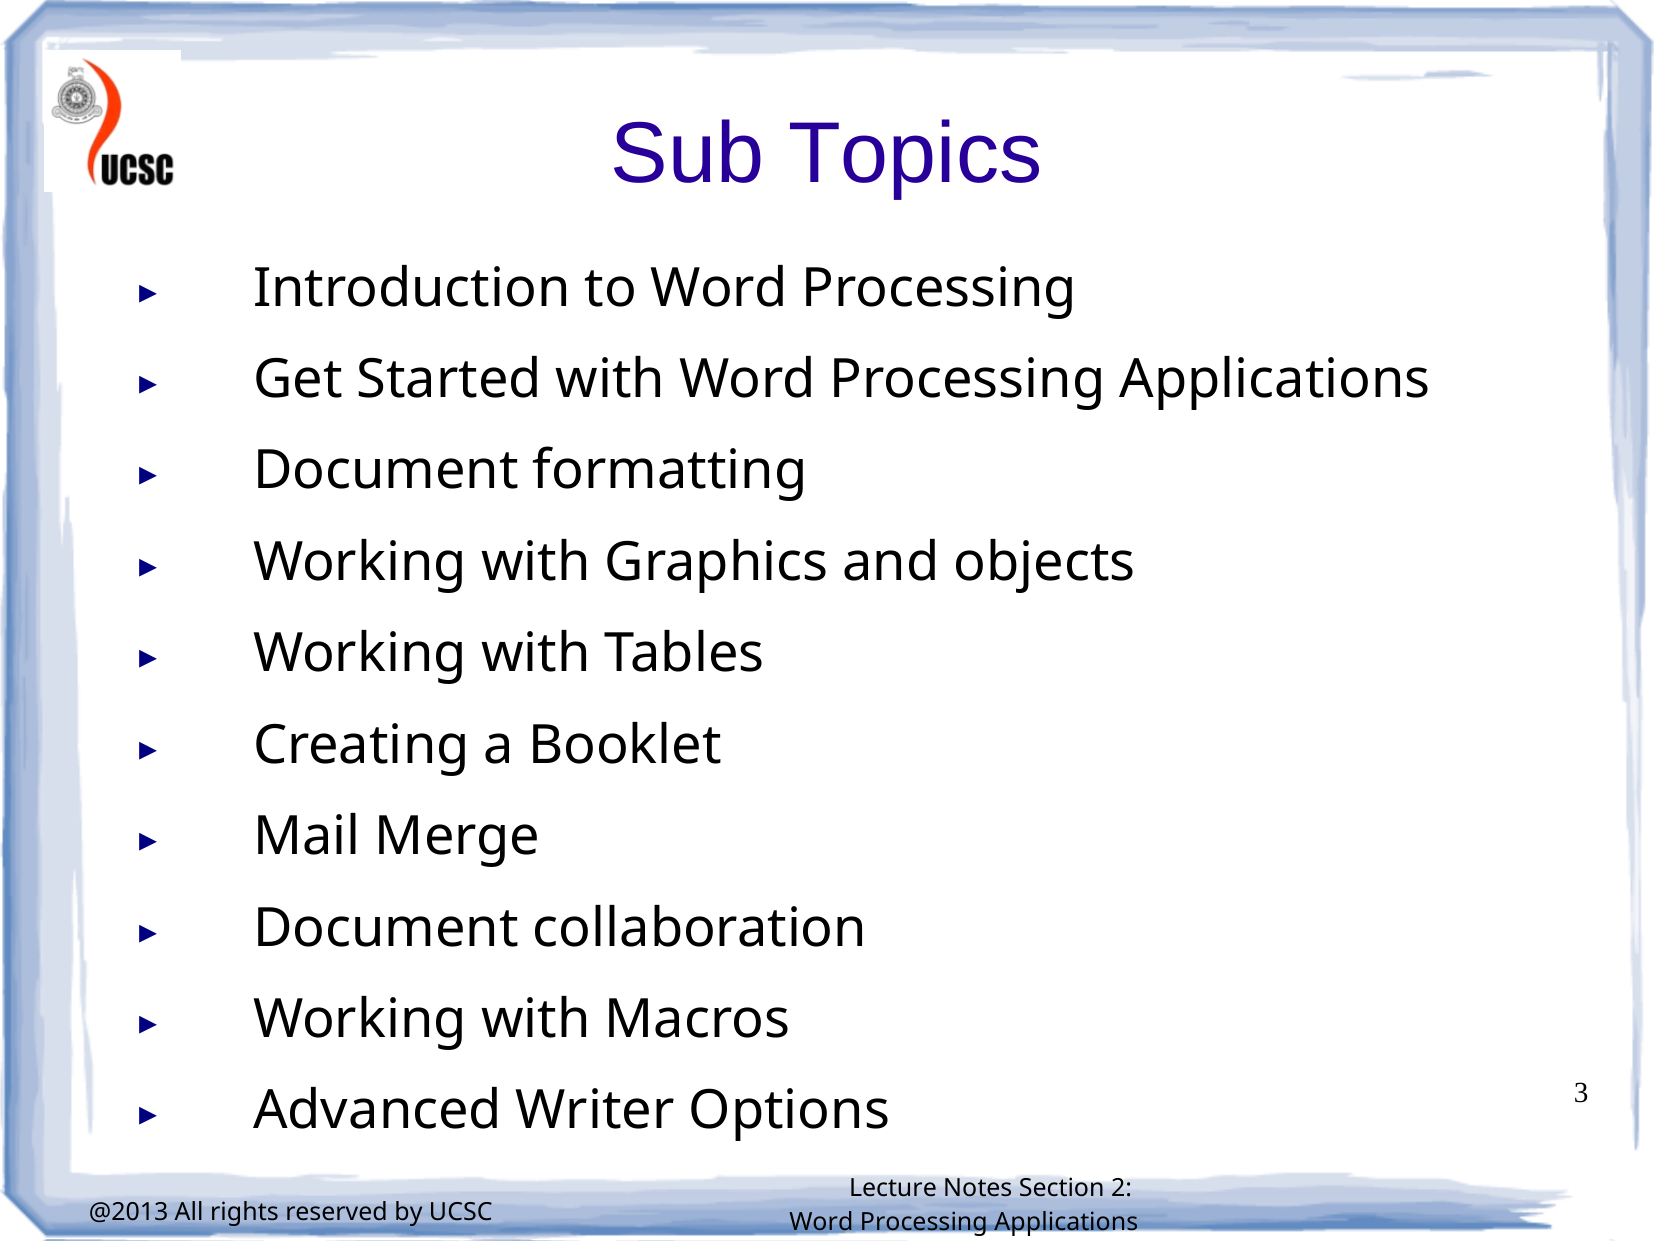

# Sub Topics
	Introduction to Word Processing
	Get Started with Word Processing Applications
	Document formatting
	Working with Graphics and objects
	Working with Tables
	Creating a Booklet
	Mail Merge
	Document collaboration
	Working with Macros
	Advanced Writer Options
3